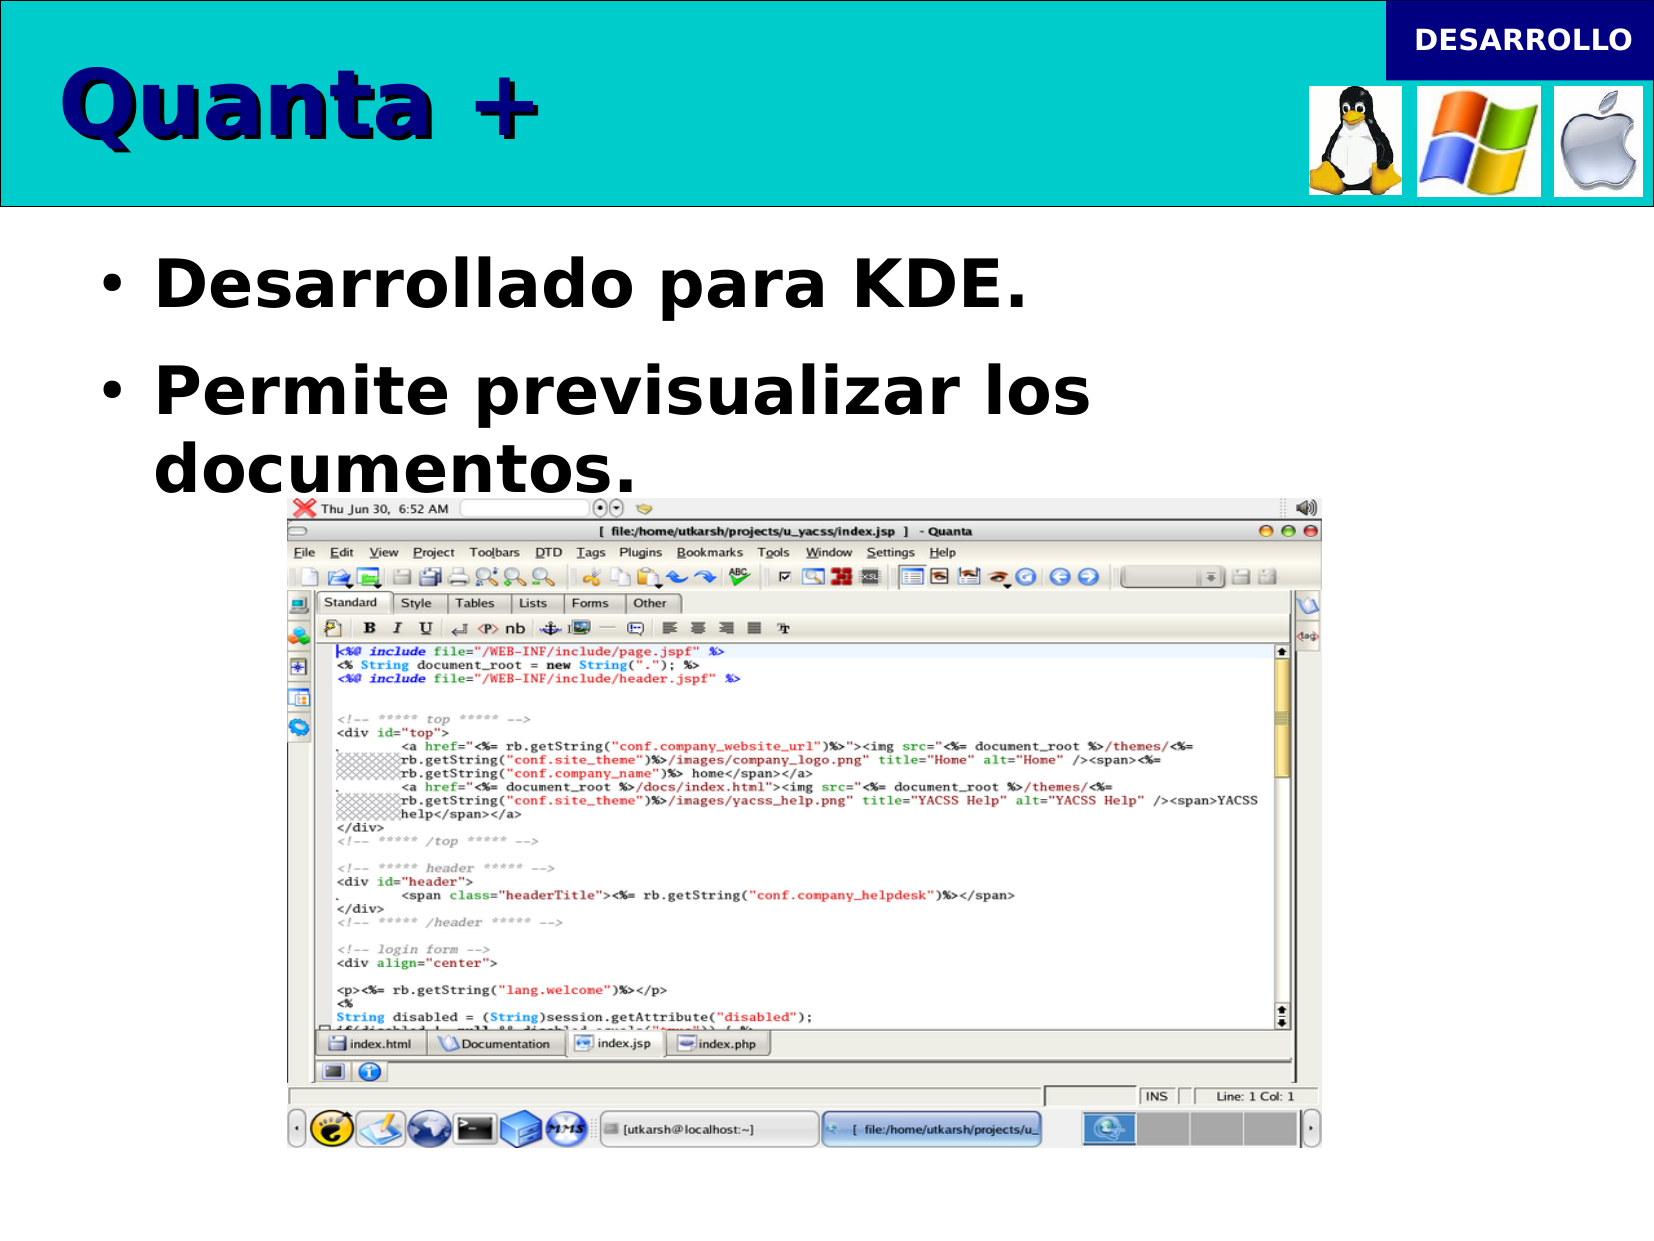

DESARROLLO
# Quanta +
Desarrollado para KDE.
Permite previsualizar los documentos.